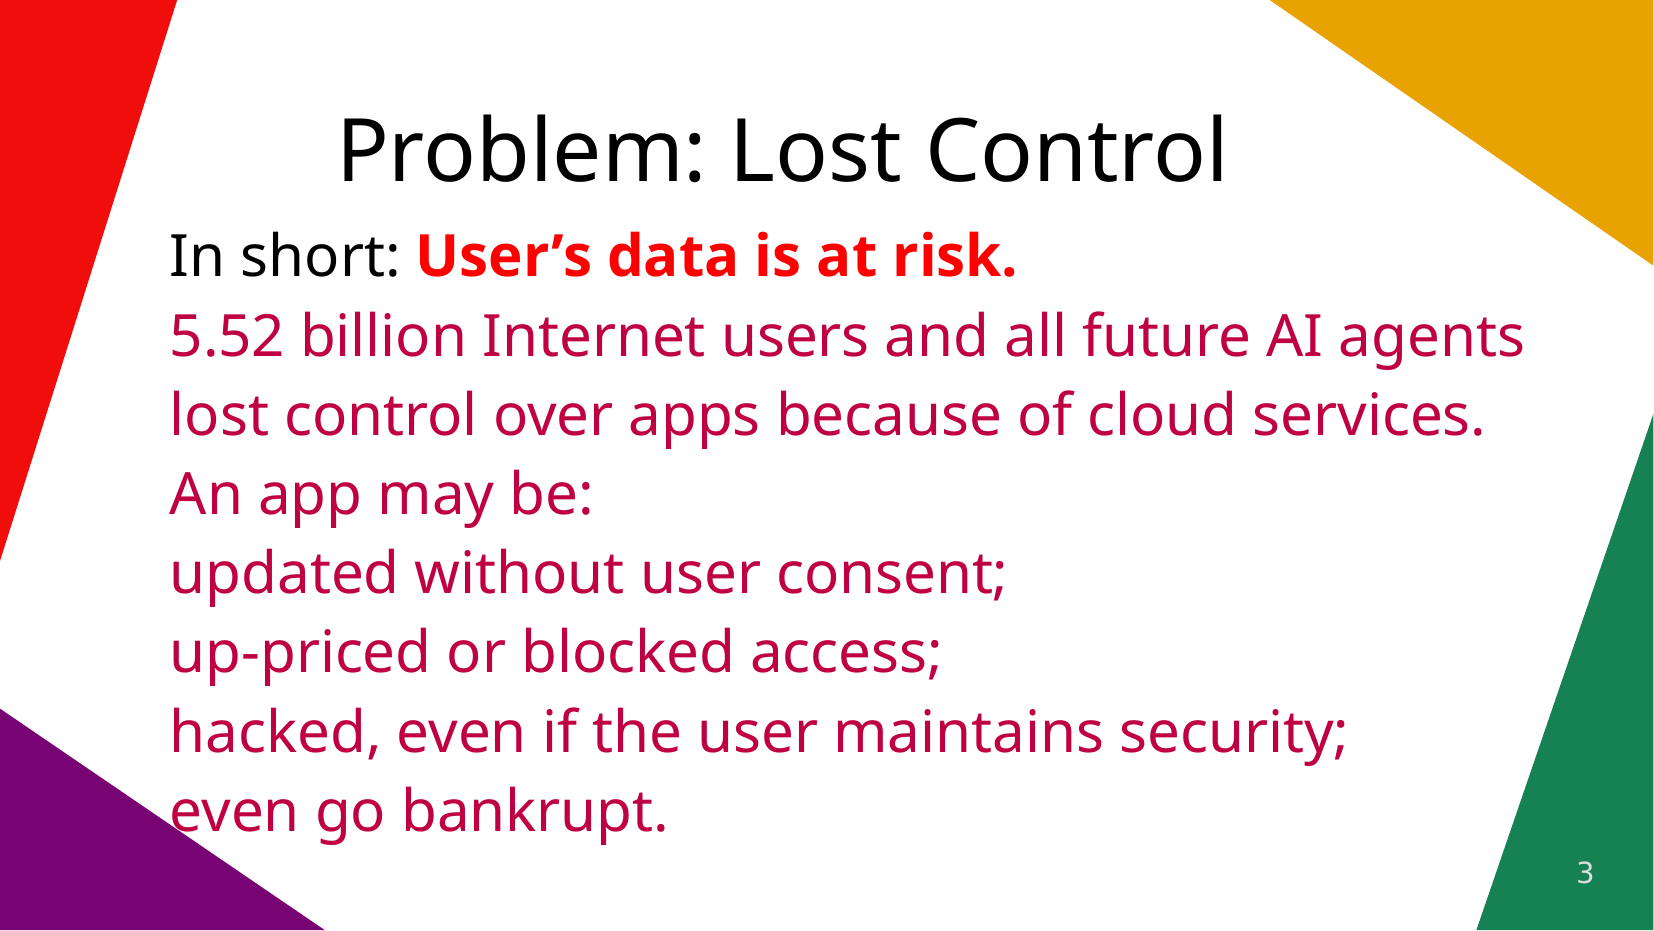

Problem: Lost Control
In short: User’s data is at risk.
5.52 billion Internet users and all future AI agents
lost control over apps because of cloud services.
An app may be:
updated without user consent;
up-priced or blocked access;
hacked, even if the user maintains security;
even go bankrupt.
3